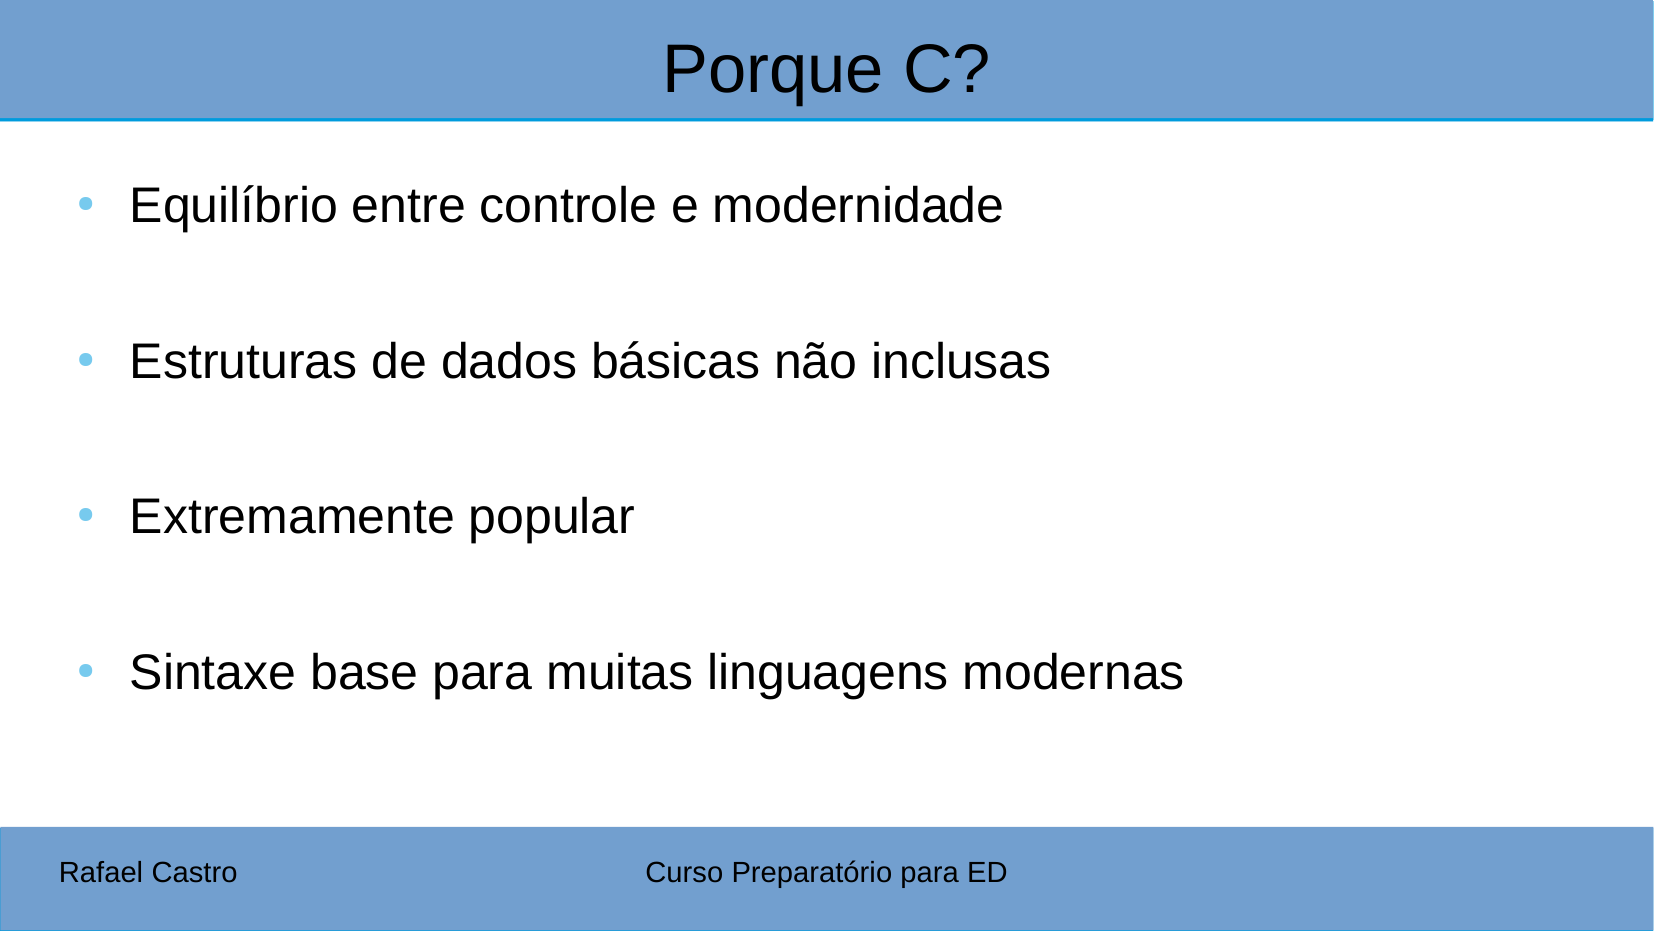

# Porque C?
Equilíbrio entre controle e modernidade
Estruturas de dados básicas não inclusas
Extremamente popular
Sintaxe base para muitas linguagens modernas
Curso Preparatório para ED